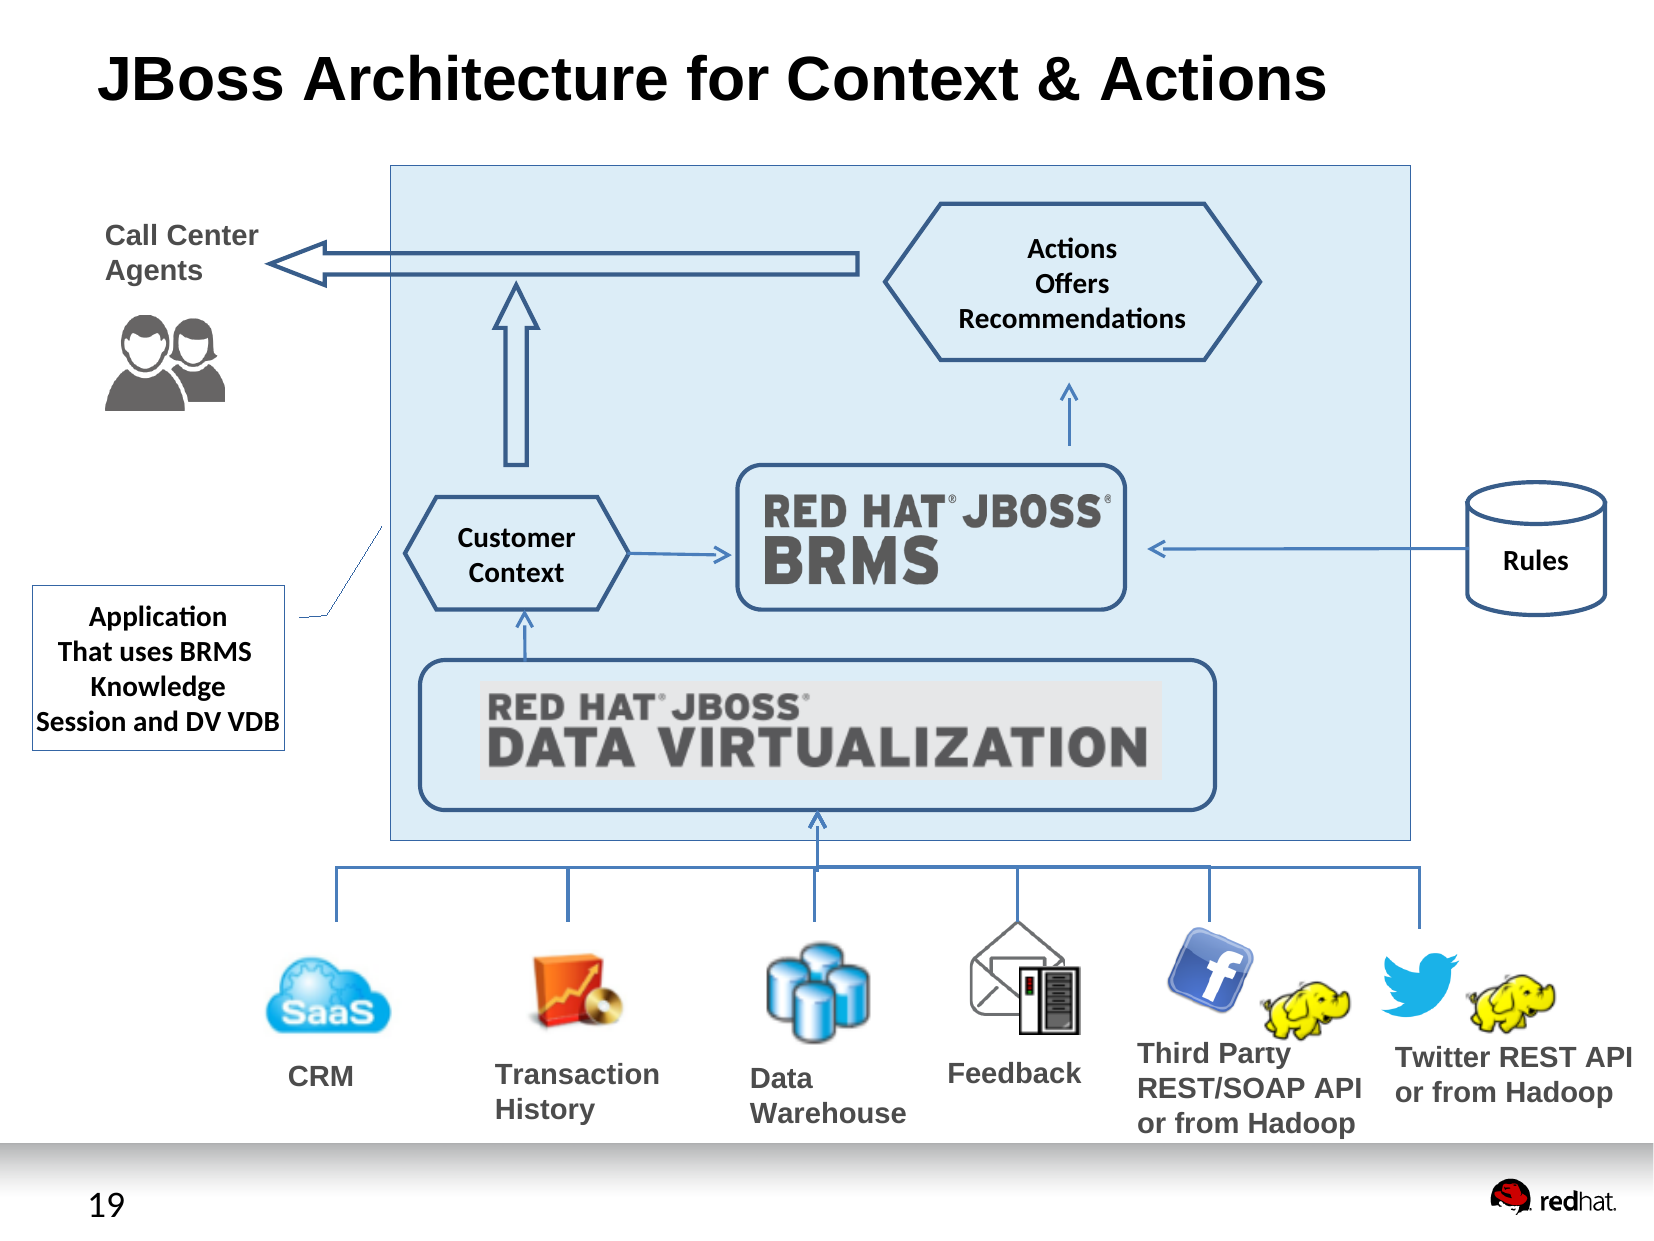

# JBoss Architecture for Context & Actions
Actions
Offers
Recommendations
Call Center Agents
Rules
Customer Context
Application
That uses BRMS
Knowledge
Session and DV VDB
Third Party
REST/SOAP API
or from Hadoop
Twitter REST API
or from Hadoop
Feedback
Transaction
History
CRM
Data
Warehouse